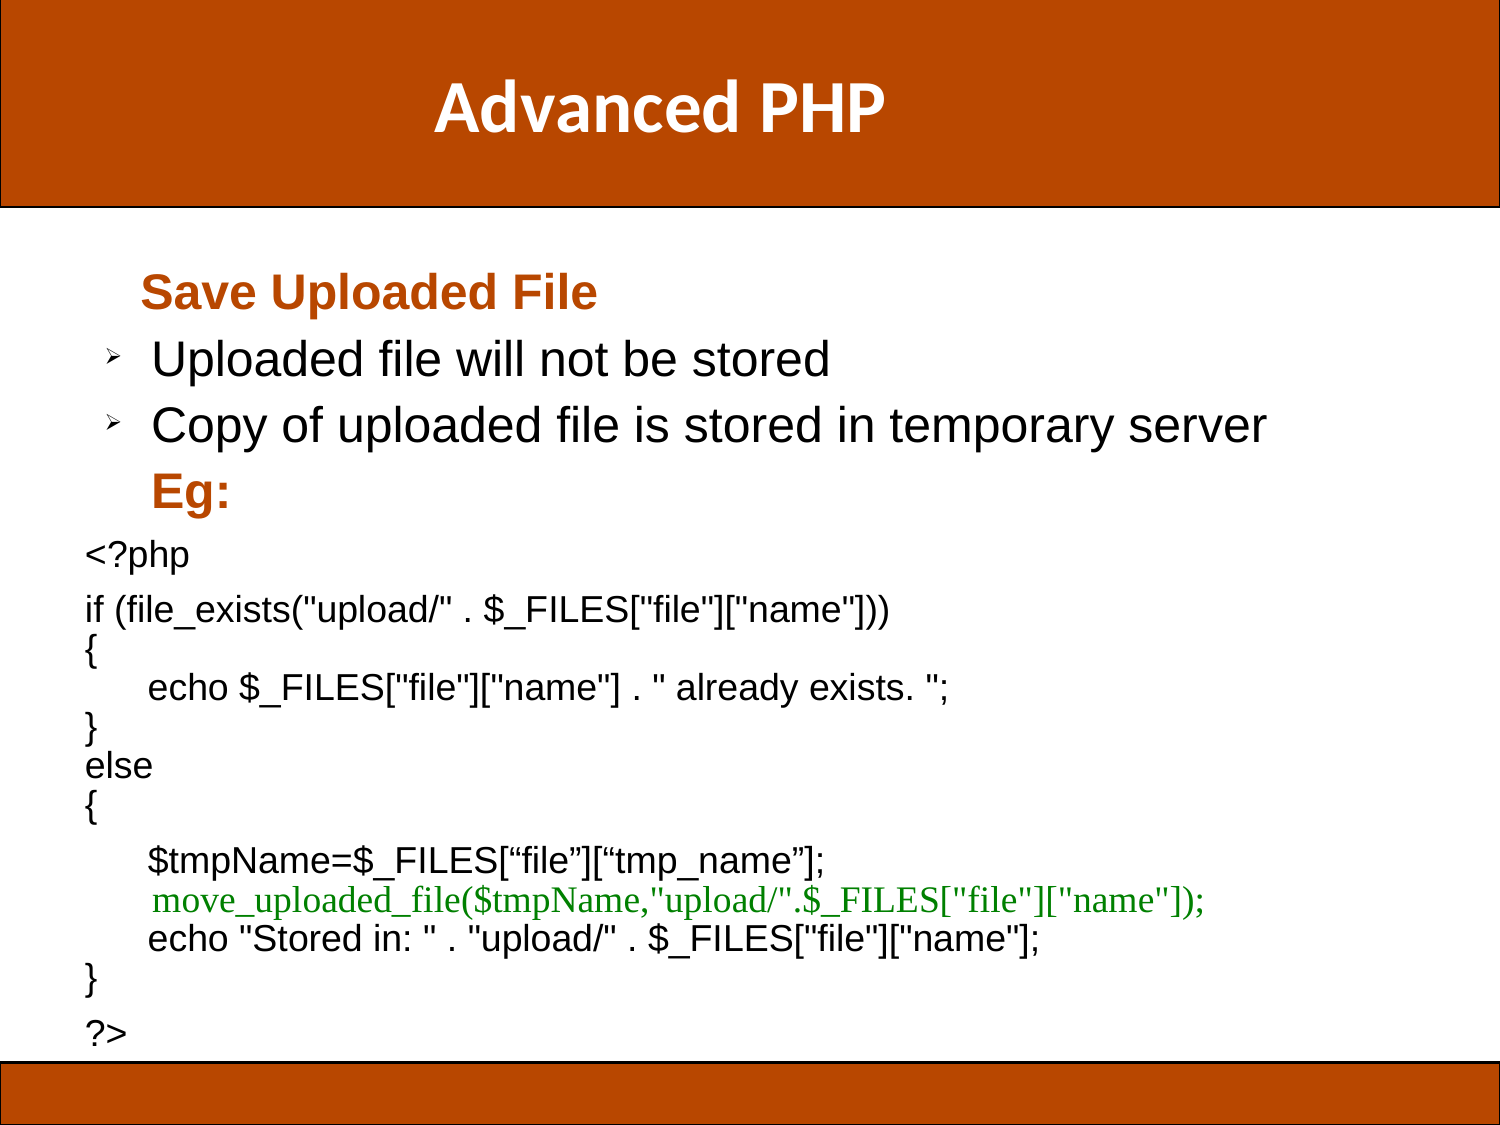

Advanced PHP
# Save Uploaded File
Uploaded file will not be stored
Copy of uploaded file is stored in temporary server
Eg:
<?php
if (file_exists("upload/" . $_FILES["file"]["name"]))
{
      echo $_FILES["file"]["name"] . " already exists. ";
}
else
{
 $tmpName=$_FILES[“file”][“tmp_name”];
   move_uploaded_file($tmpName,"upload/".$_FILES["file"]["name"]);
      echo "Stored in: " . "upload/" . $_FILES["file"]["name"];
}
?>